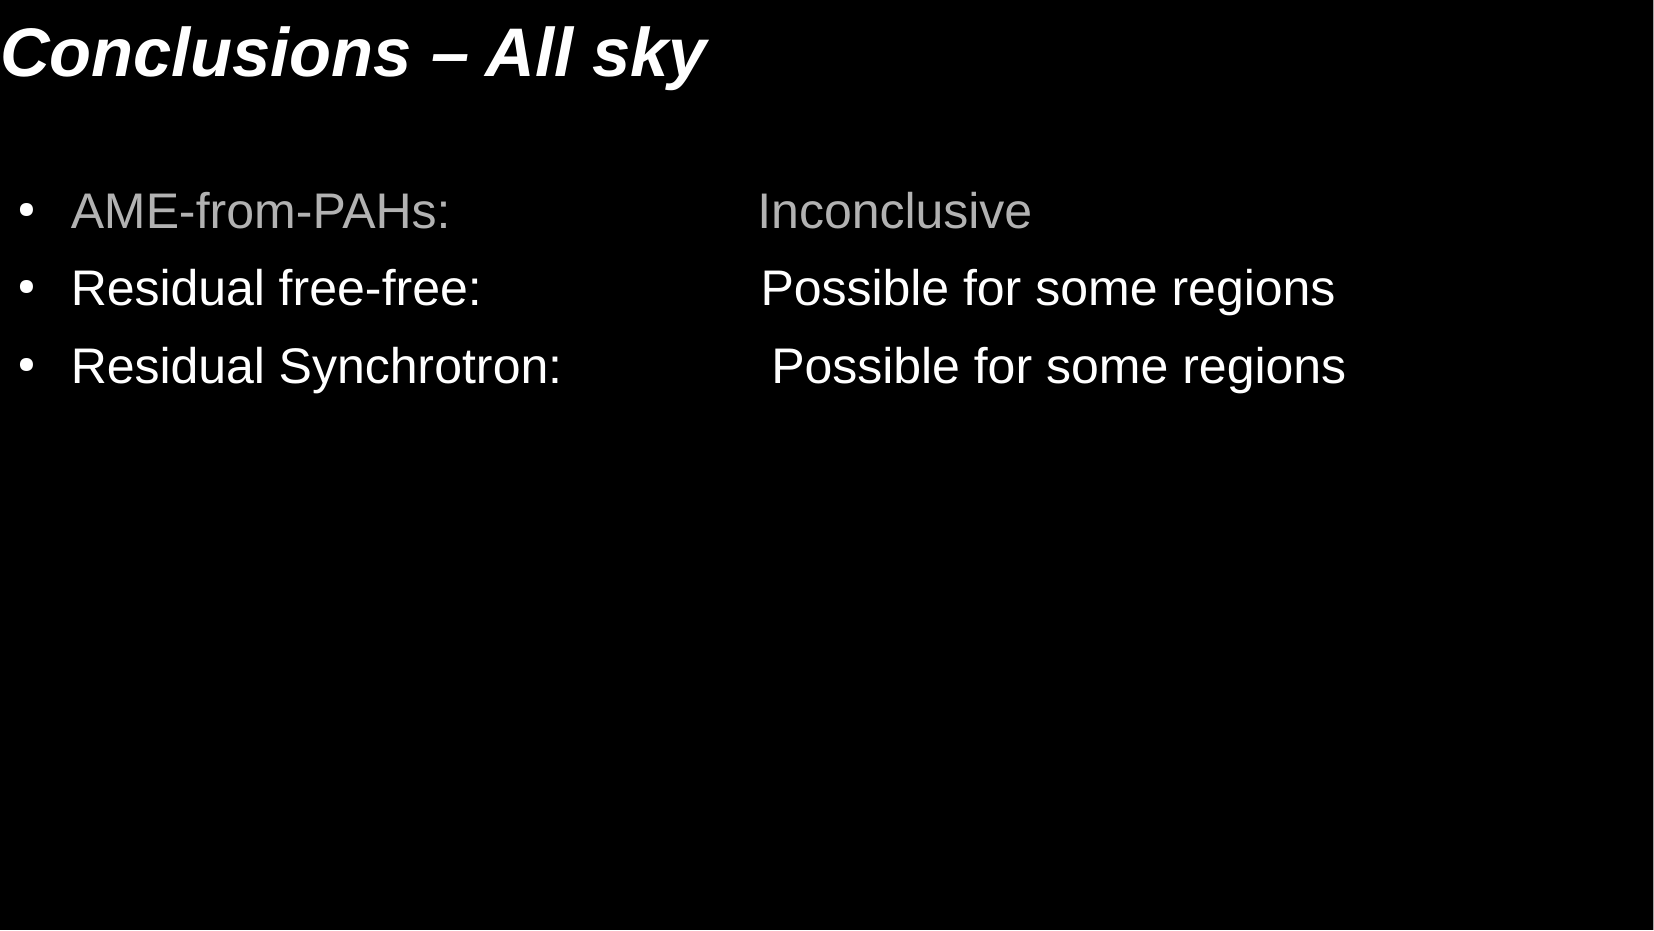

# Conclusions – All sky
AME-from-PAHs: Inconclusive
Residual free-free: Possible for some regions
Residual Synchrotron: Possible for some regions